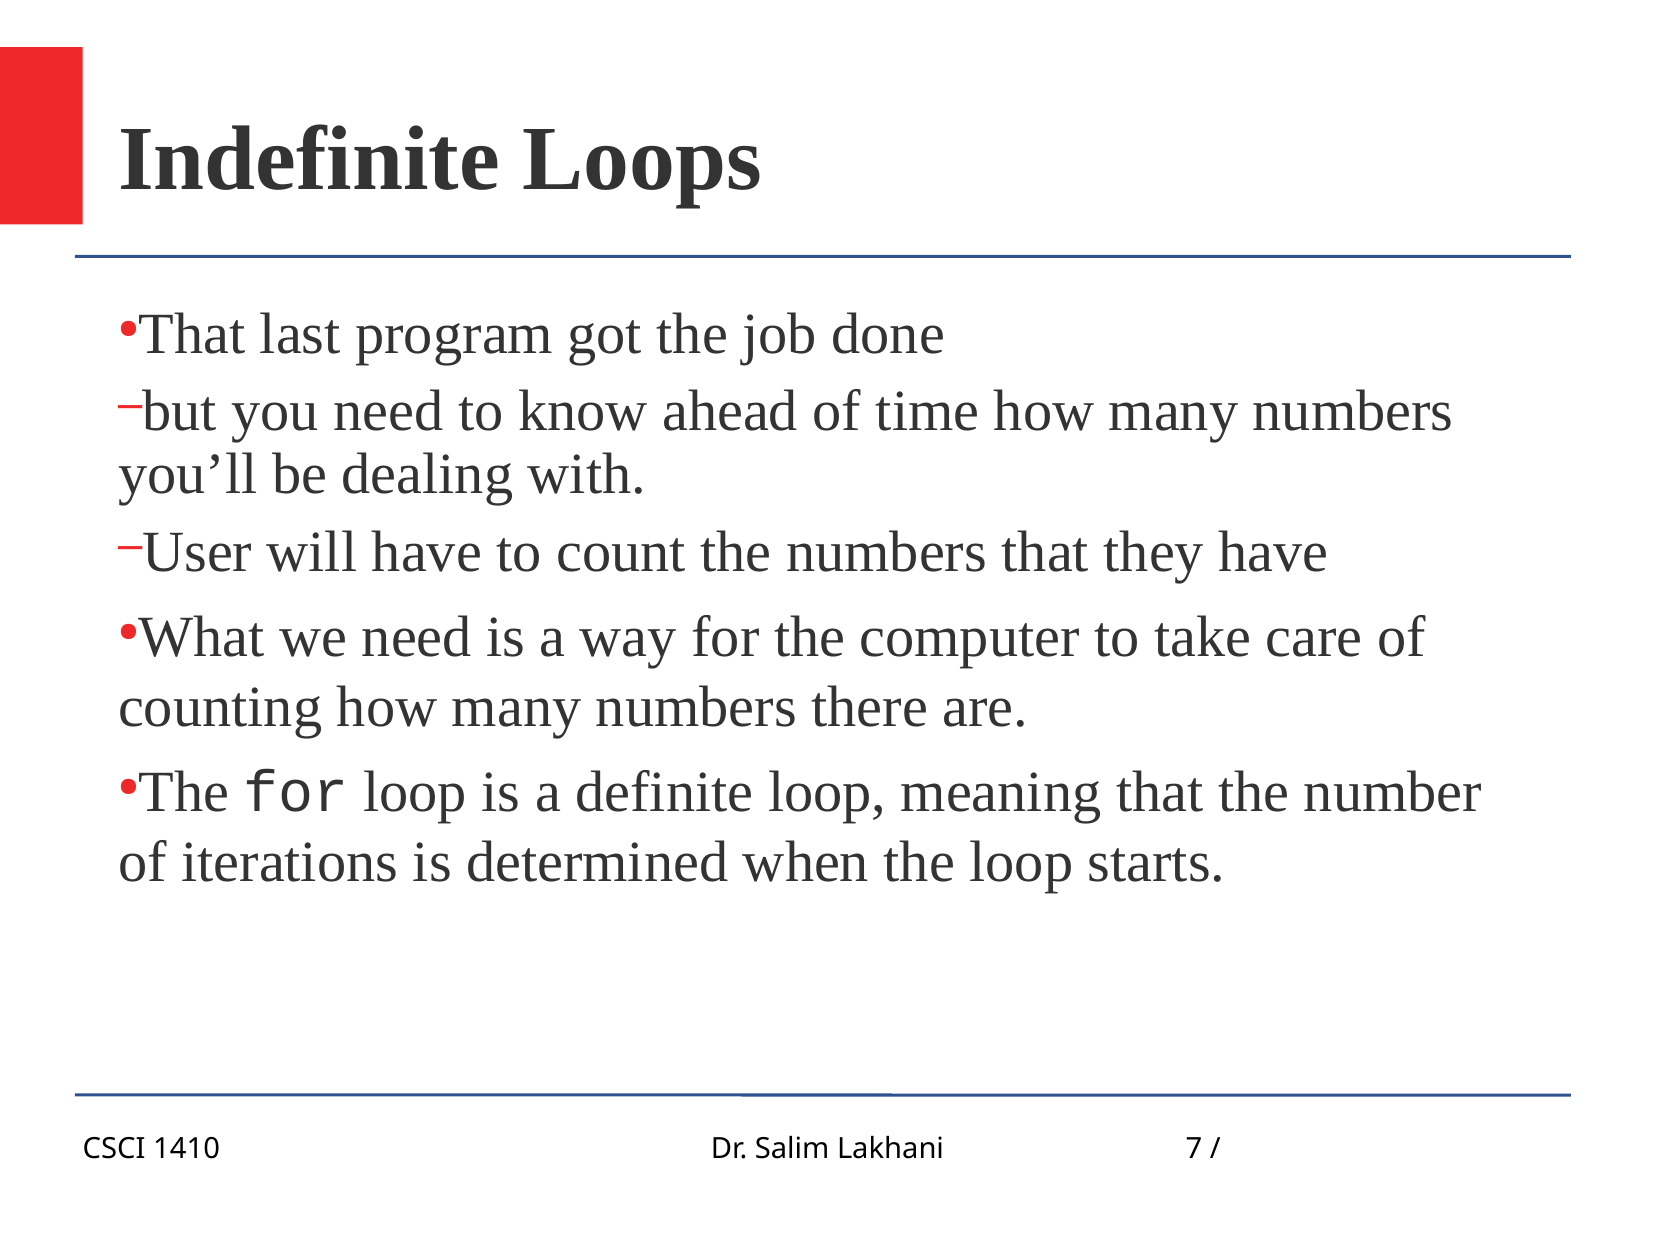

# Indefinite Loops
That last program got the job done
but you need to know ahead of time how many numbers you’ll be dealing with.
User will have to count the numbers that they have
What we need is a way for the computer to take care of counting how many numbers there are.
The for loop is a definite loop, meaning that the number of iterations is determined when the loop starts.
CSCI 1410
Dr. Salim Lakhani